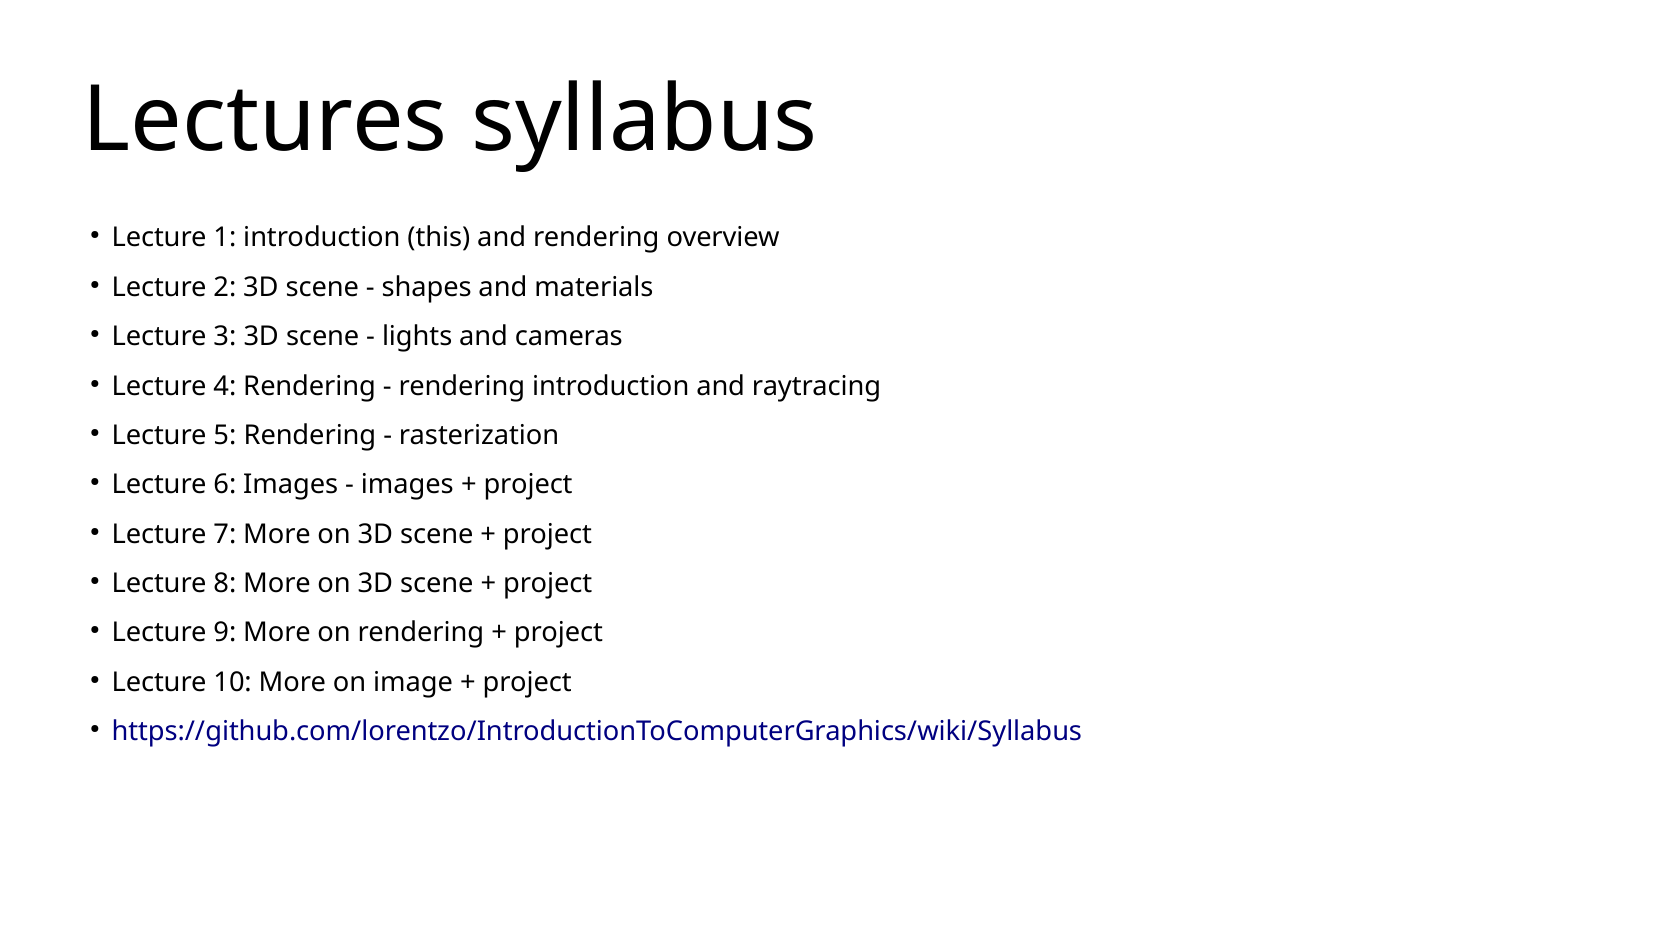

# Lectures syllabus
Lecture 1: introduction (this) and rendering overview
Lecture 2: 3D scene - shapes and materials
Lecture 3: 3D scene - lights and cameras
Lecture 4: Rendering - rendering introduction and raytracing
Lecture 5: Rendering - rasterization
Lecture 6: Images - images + project
Lecture 7: More on 3D scene + project
Lecture 8: More on 3D scene + project
Lecture 9: More on rendering + project
Lecture 10: More on image + project
https://github.com/lorentzo/IntroductionToComputerGraphics/wiki/Syllabus